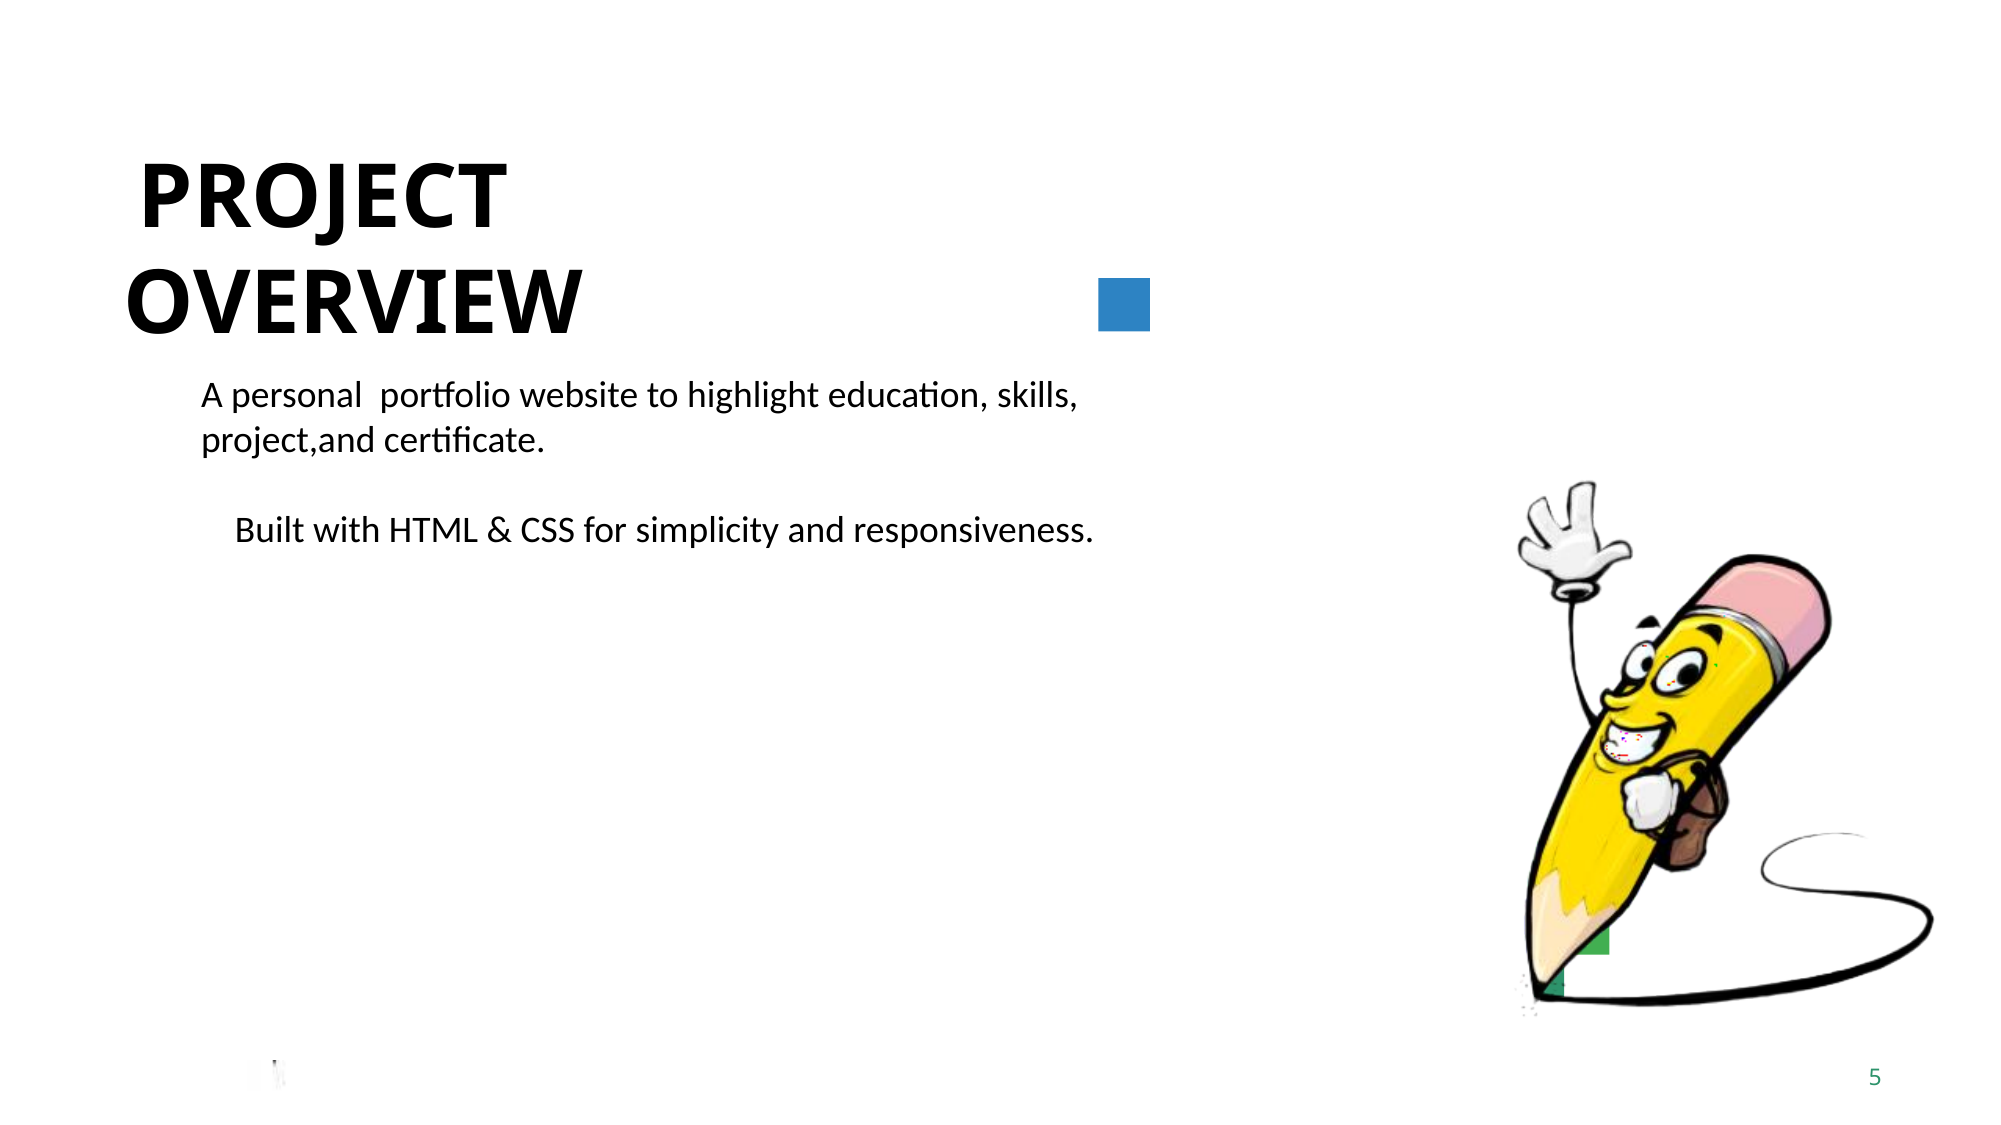

# PROJECT	OVERVIEW
A personal portfolio website to highlight education, skills, project,and certificate.
 Built with HTML & CSS for simplicity and responsiveness.